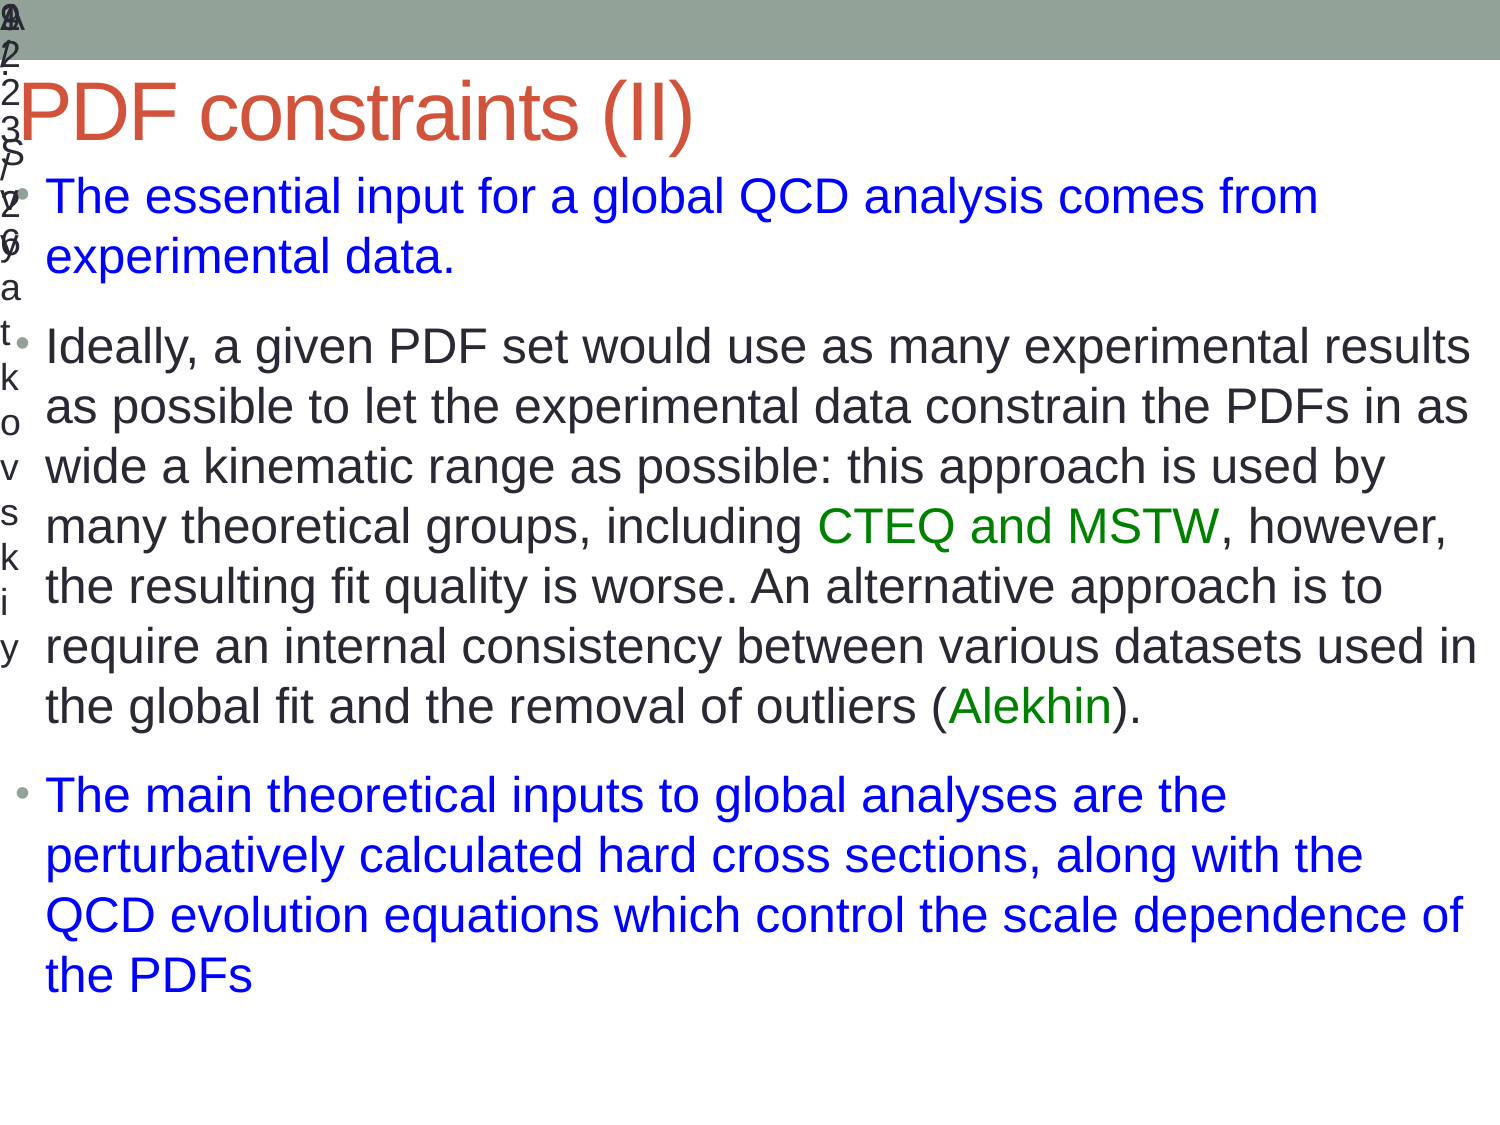

A. Svyatkovskiy
# PDF constraints (II)
The essential input for a global QCD analysis comes from experimental data.
Ideally, a given PDF set would use as many experimental results as possible to let the experimental data constrain the PDFs in as wide a kinematic range as possible: this approach is used by many theoretical groups, including CTEQ and MSTW, however, the resulting fit quality is worse. An alternative approach is to require an internal consistency between various datasets used in the global fit and the removal of outliers (Alekhin).
The main theoretical inputs to global analyses are the perturbatively calculated hard cross sections, along with the QCD evolution equations which control the scale dependence of the PDFs